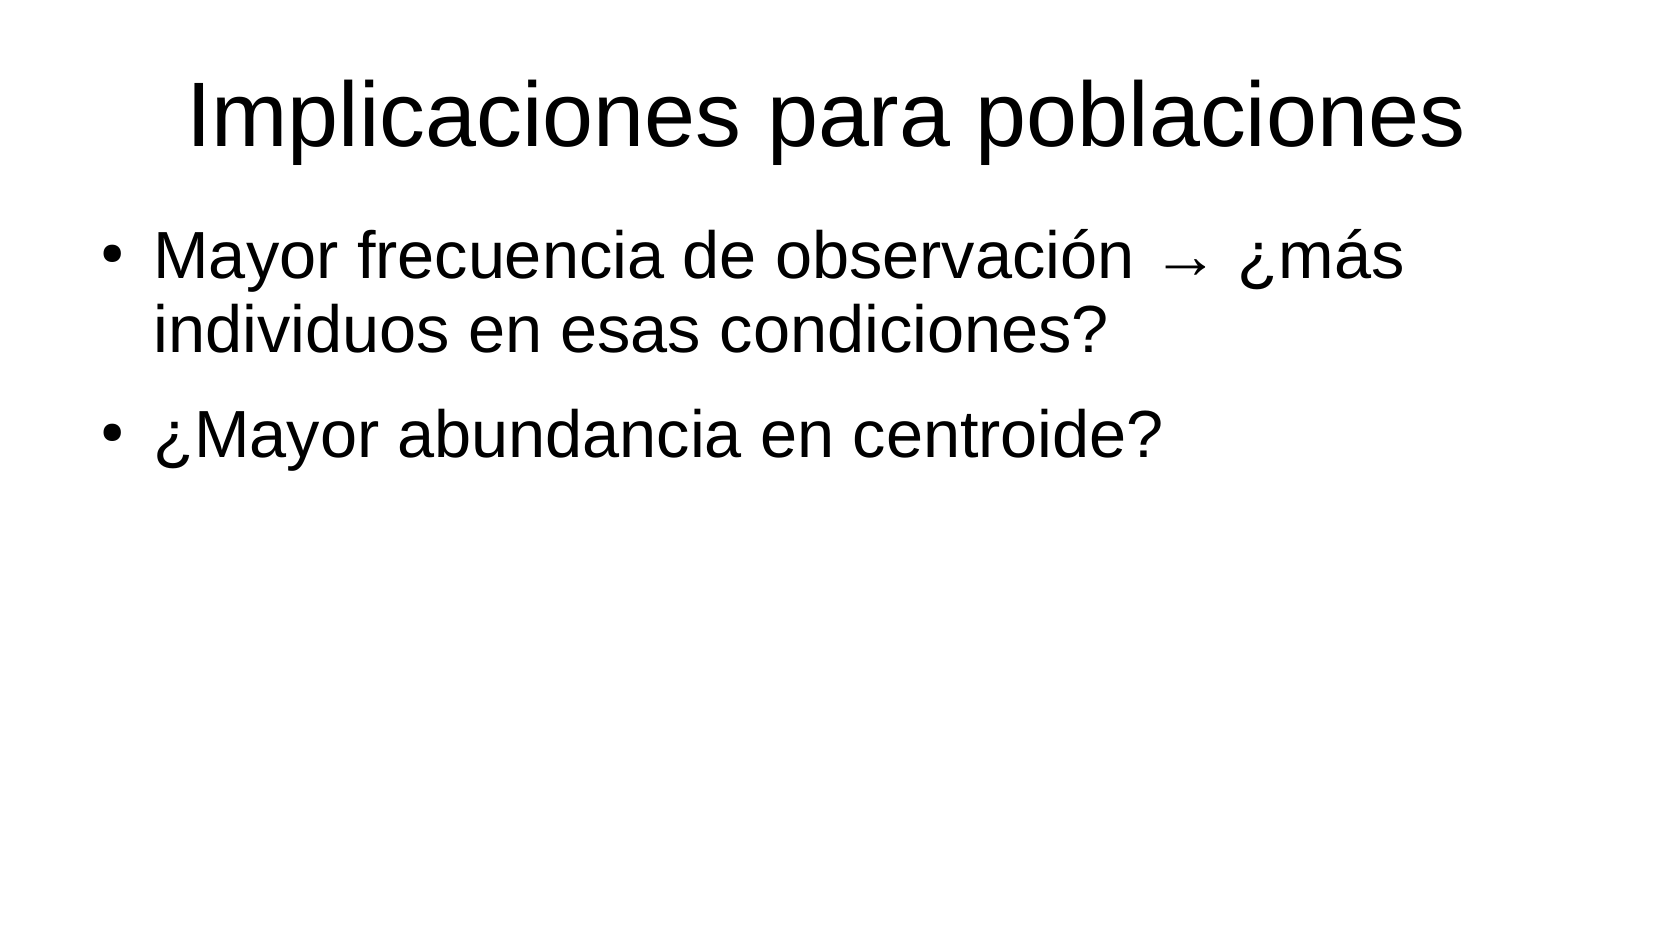

# Implicaciones para poblaciones
Mayor frecuencia de observación → ¿más individuos en esas condiciones?
¿Mayor abundancia en centroide?